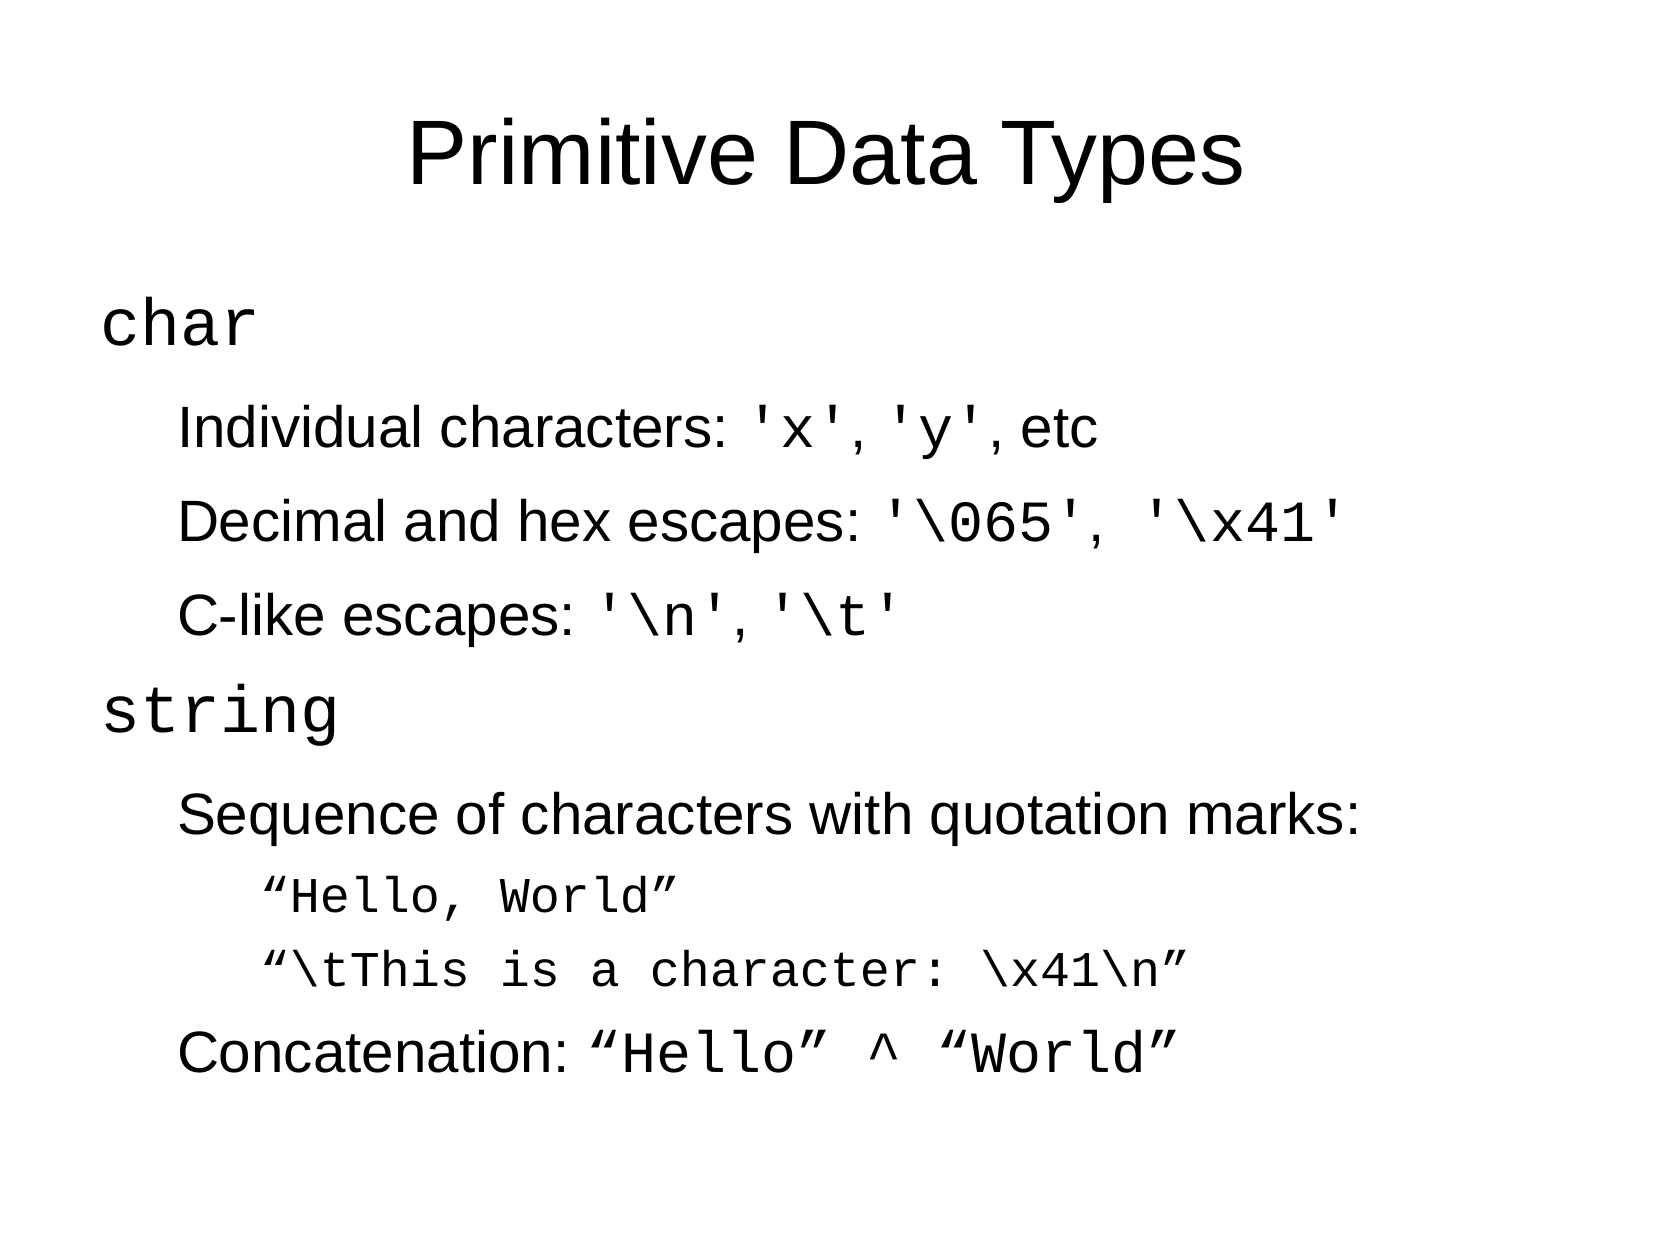

# Primitive Data Types
char
Individual characters: 'x', 'y', etc
Decimal and hex escapes: '\065', '\x41'
C-like escapes: '\n', '\t'
string
Sequence of characters with quotation marks:
“Hello, World”
“\tThis is a character: \x41\n”
Concatenation: “Hello” ^ “World”